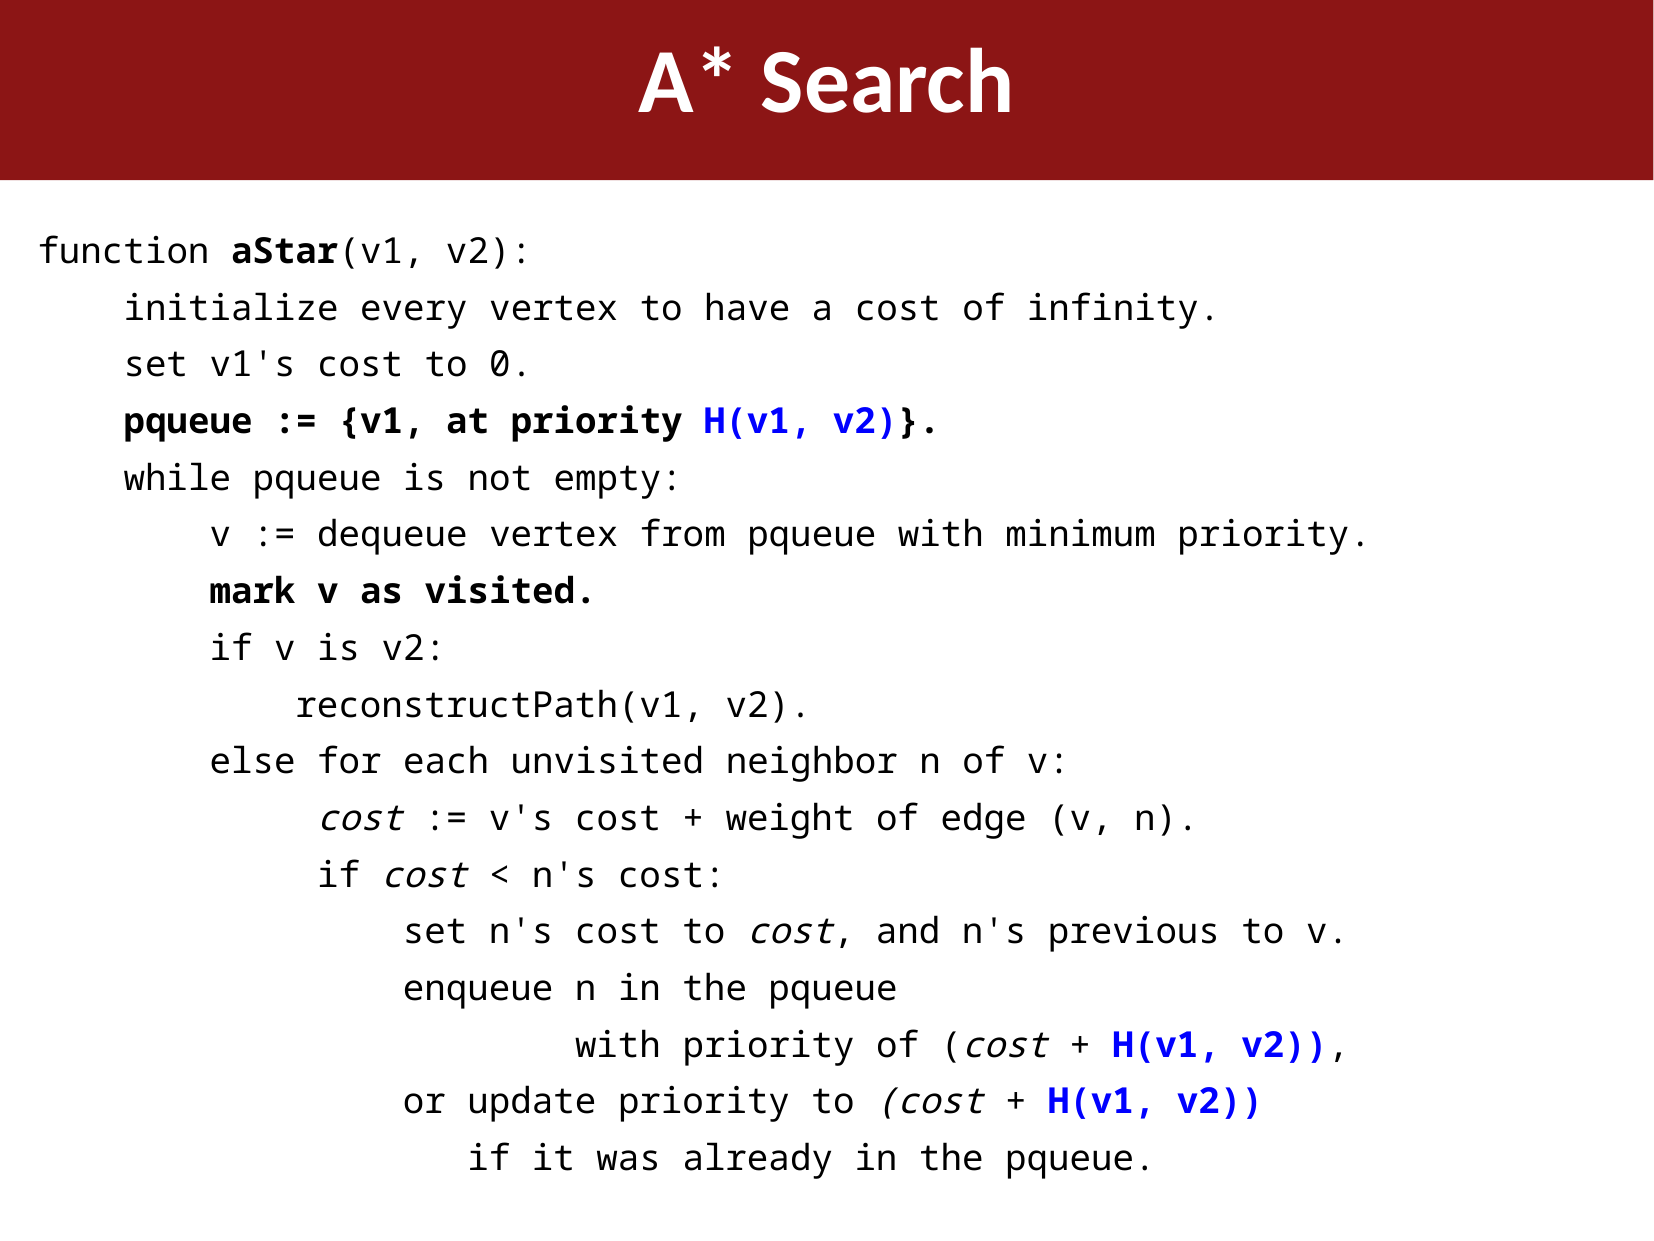

# A* Search
function aStar(v1, v2):
 initialize every vertex to have a cost of infinity.
 set v1's cost to 0.
 pqueue := {v1, at priority H(v1, v2)}.
 while pqueue is not empty:
 v := dequeue vertex from pqueue with minimum priority.
 mark v as visited.
 if v is v2:
 reconstructPath(v1, v2).
 else for each unvisited neighbor n of v:
 cost := v's cost + weight of edge (v, n).
 if cost < n's cost:
 set n's cost to cost, and n's previous to v.
 enqueue n in the pqueue
 with priority of (cost + H(v1, v2)),
 or update priority to (cost + H(v1, v2))
 if it was already in the pqueue.